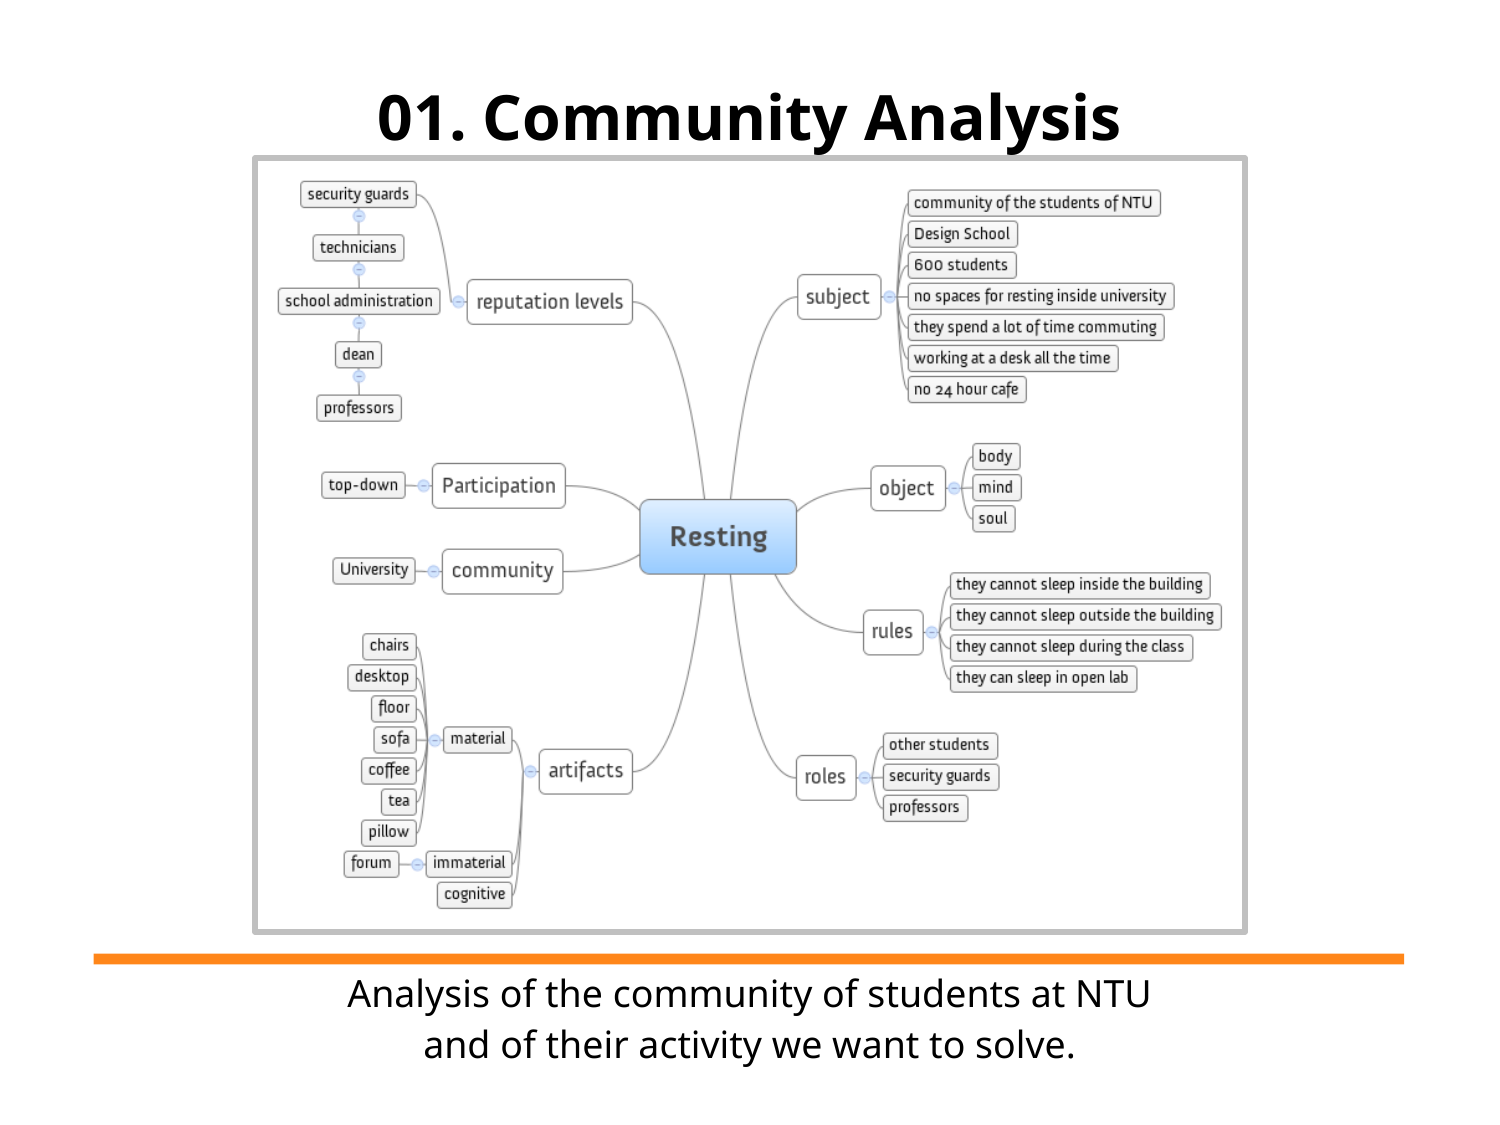

# 01. Community Analysis
Analysis of the community of students at NTU and of their activity we want to solve.